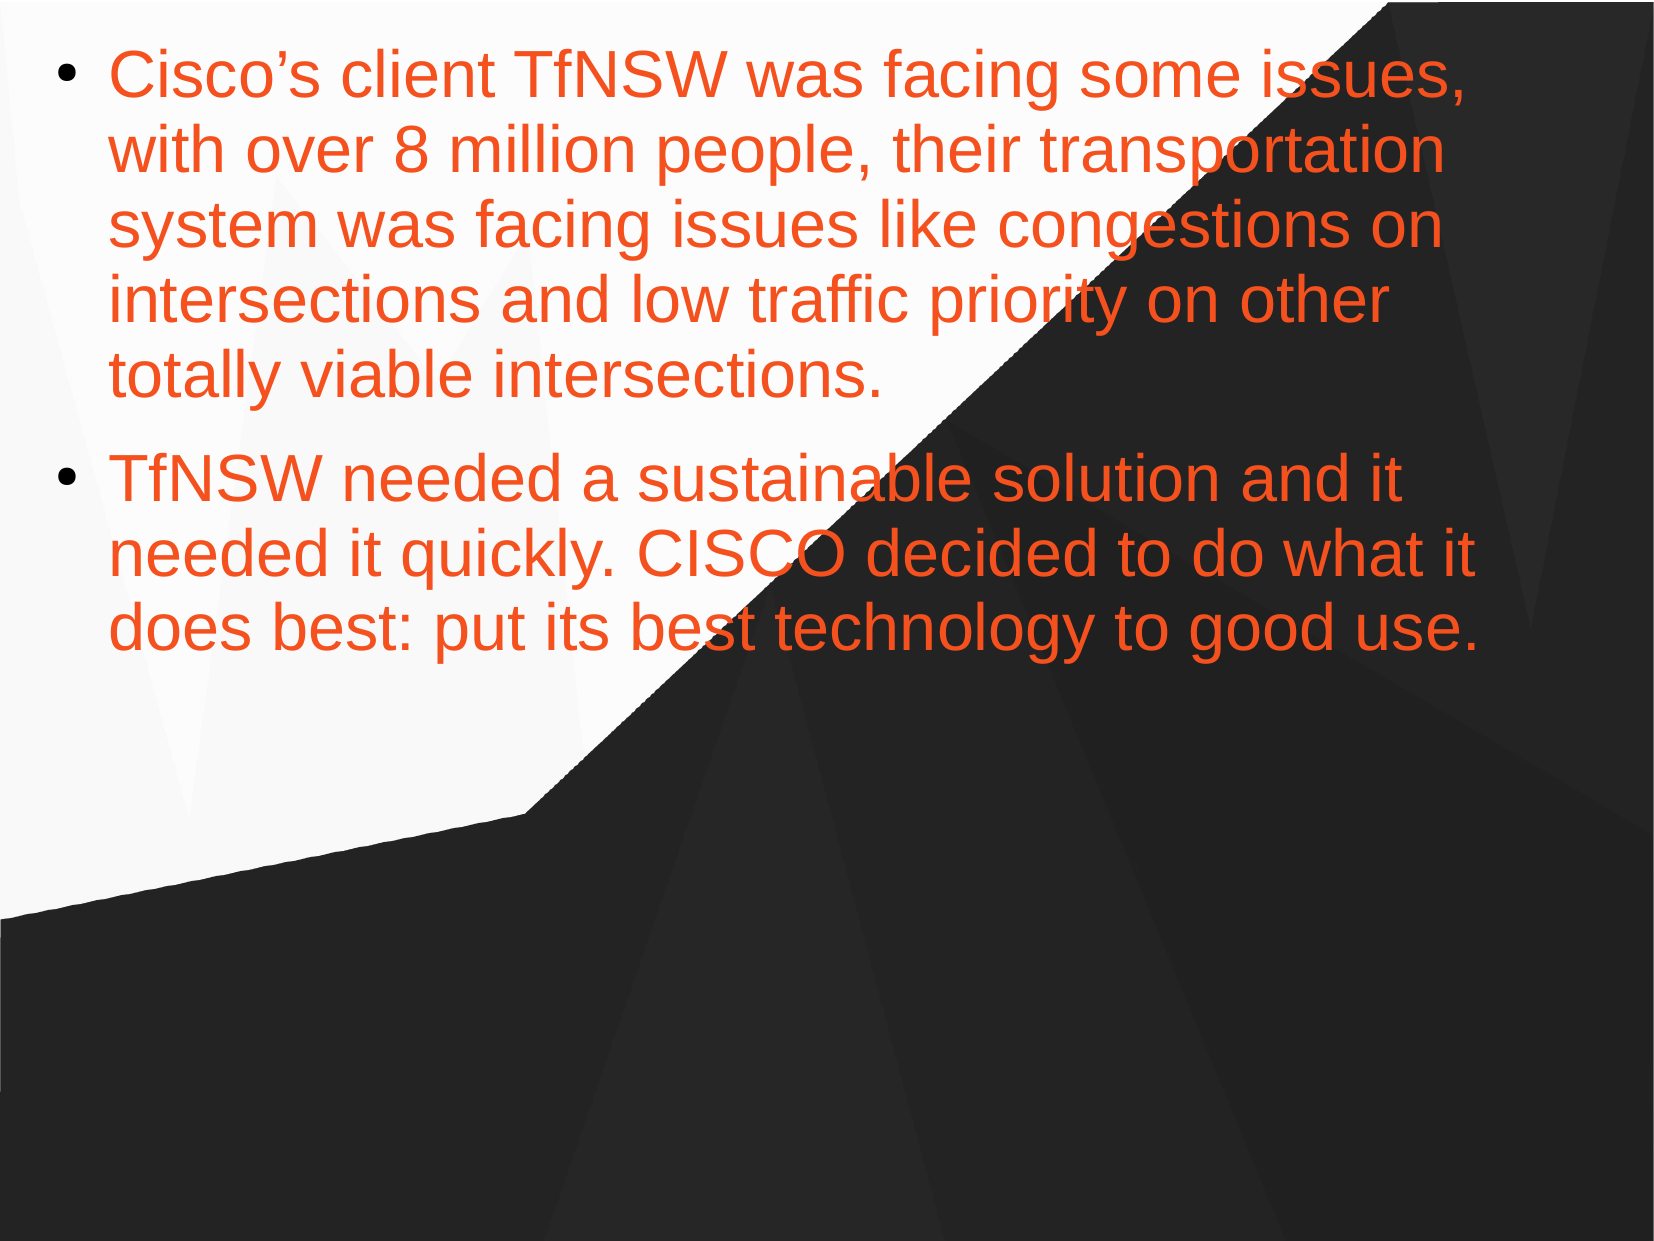

# Cisco’s client TfNSW was facing some issues, with over 8 million people, their transportation system was facing issues like congestions on intersections and low traffic priority on other totally viable intersections.
TfNSW needed a sustainable solution and it needed it quickly. CISCO decided to do what it does best: put its best technology to good use.